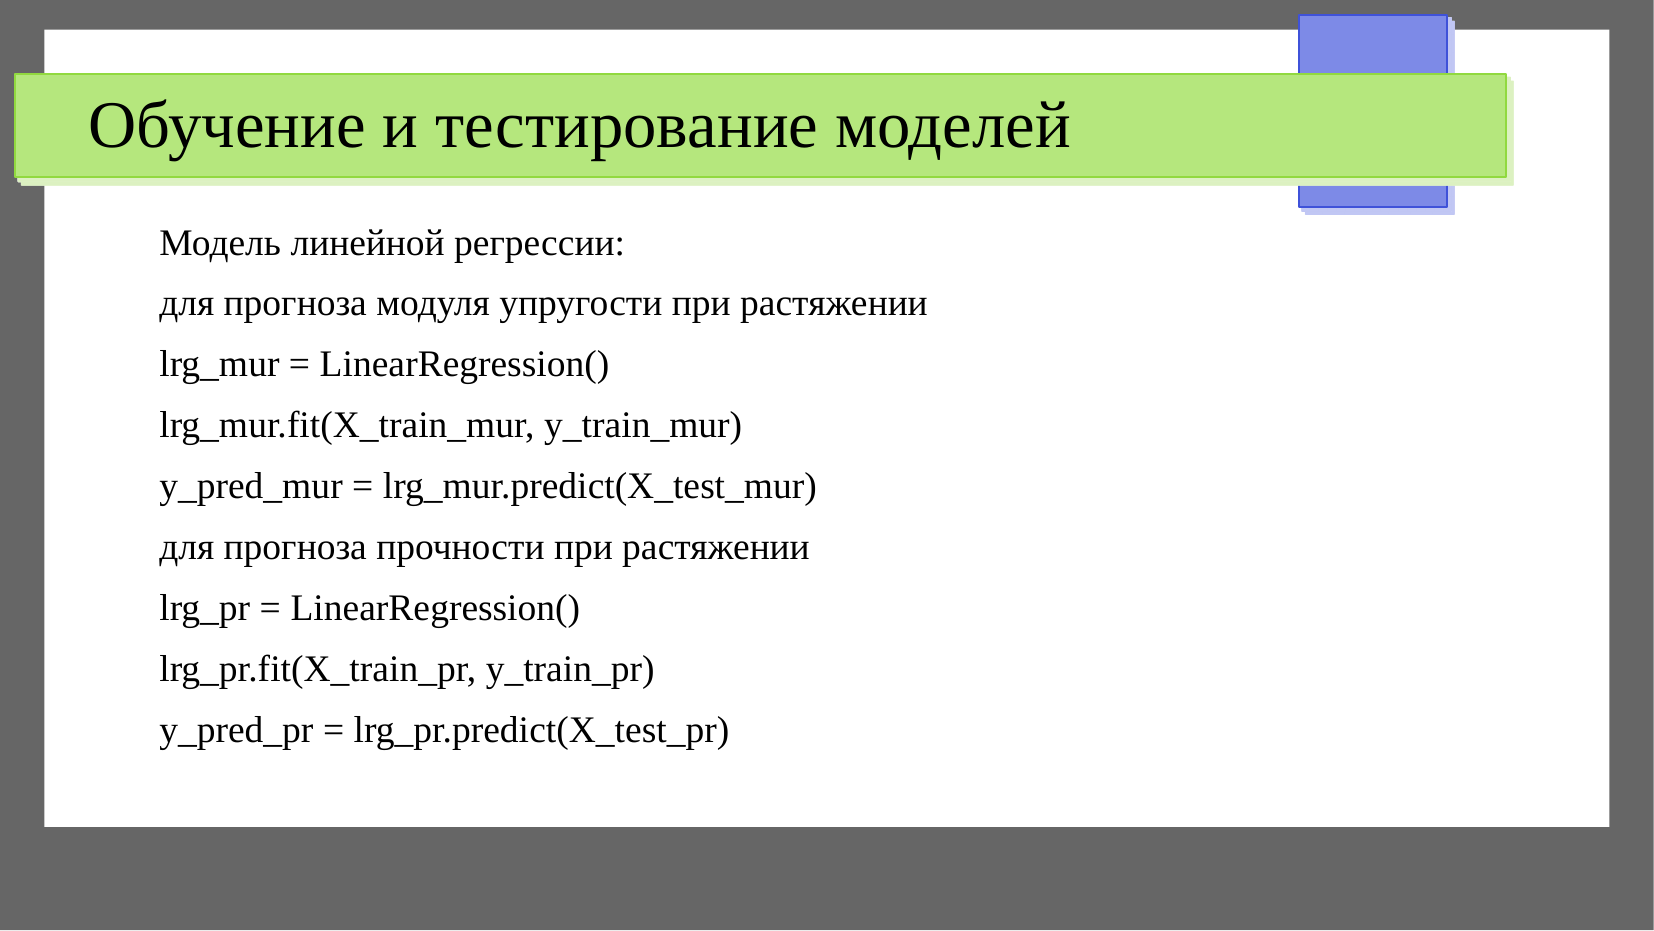

# Обучение и тестирование моделей
Модель линейной регрессии:
для прогноза модуля упругости при растяжении
lrg_mur = LinearRegression()
lrg_mur.fit(X_train_mur, y_train_mur)
y_pred_mur = lrg_mur.predict(X_test_mur)
для прогноза прочности при растяжении
lrg_pr = LinearRegression()
lrg_pr.fit(X_train_pr, y_train_pr)
y_pred_pr = lrg_pr.predict(X_test_pr)